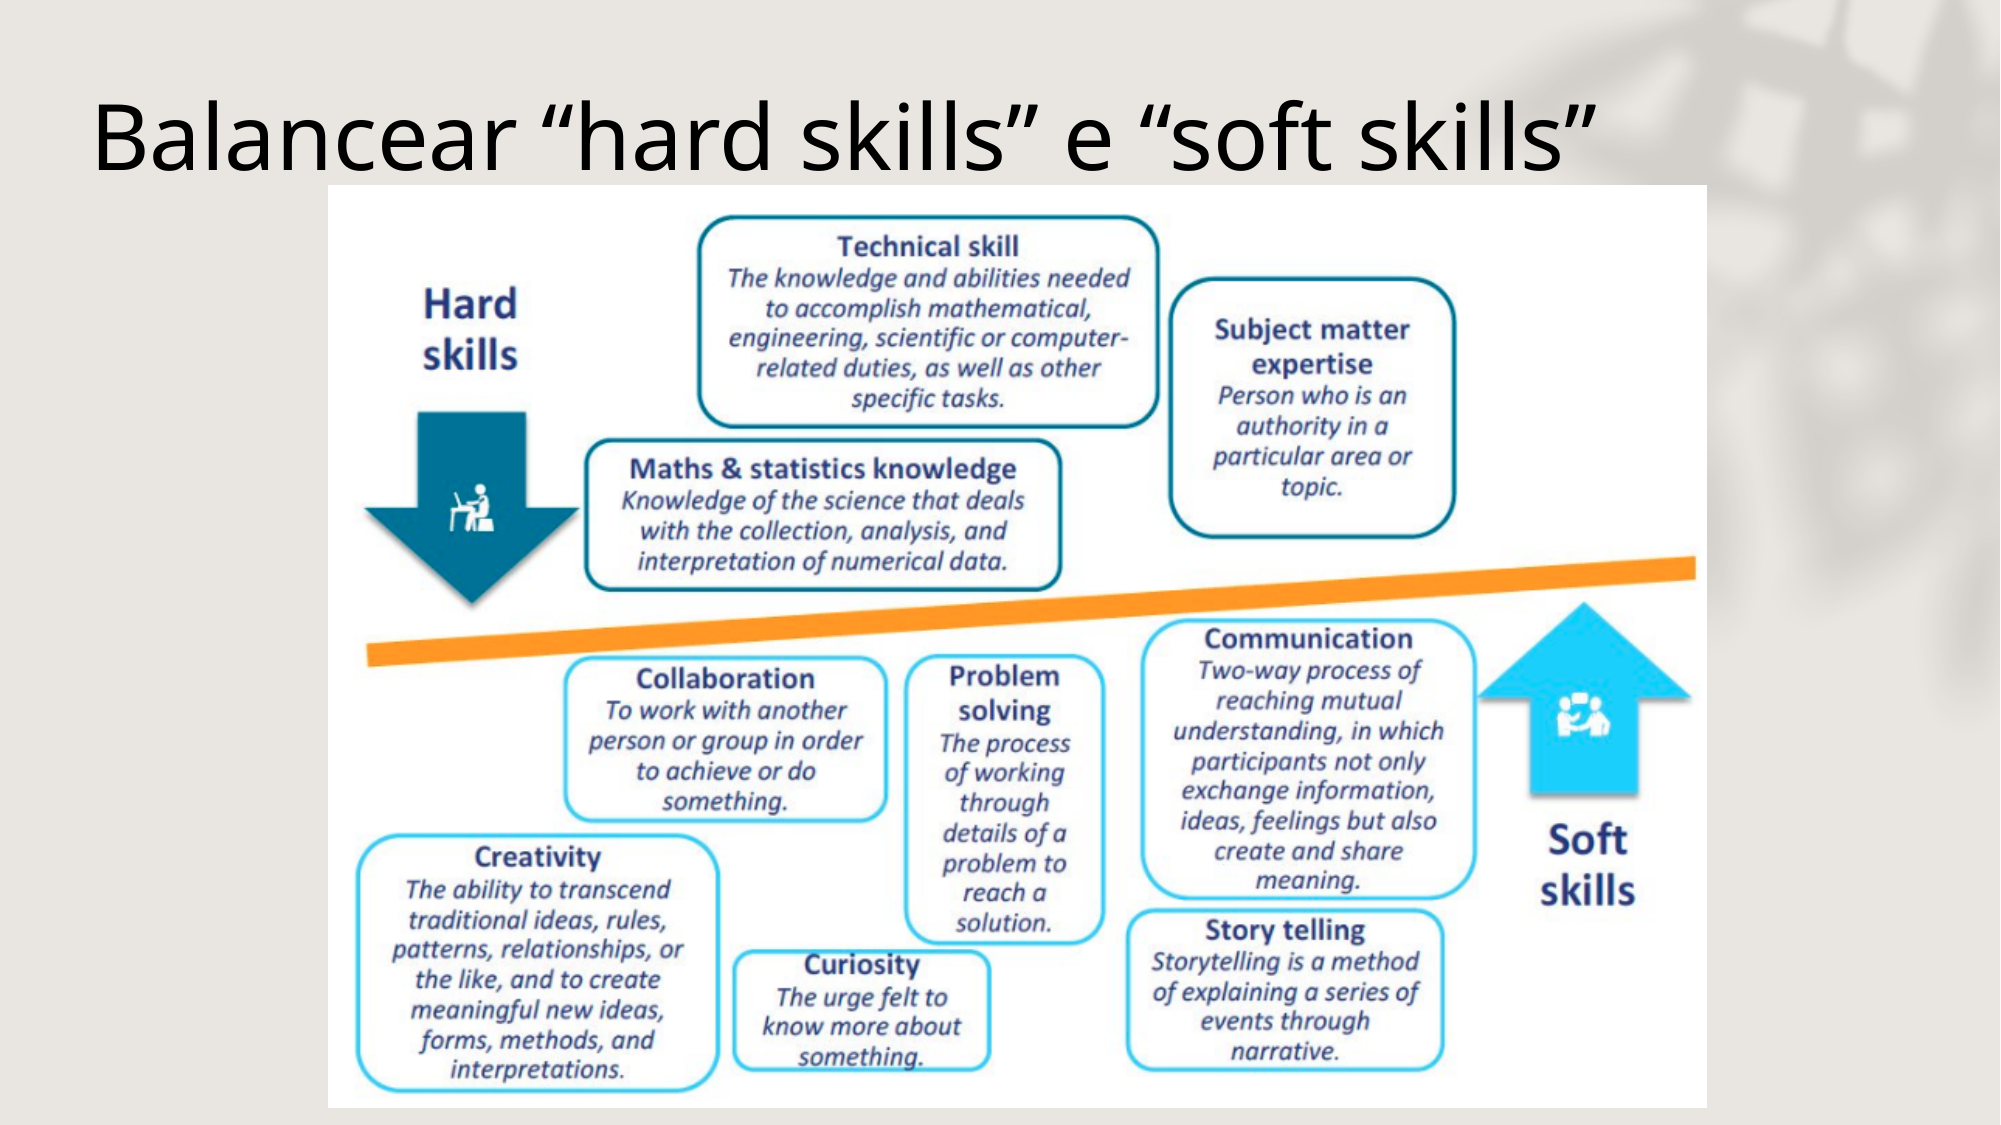

# Balancear “hard skills” e “soft skills”